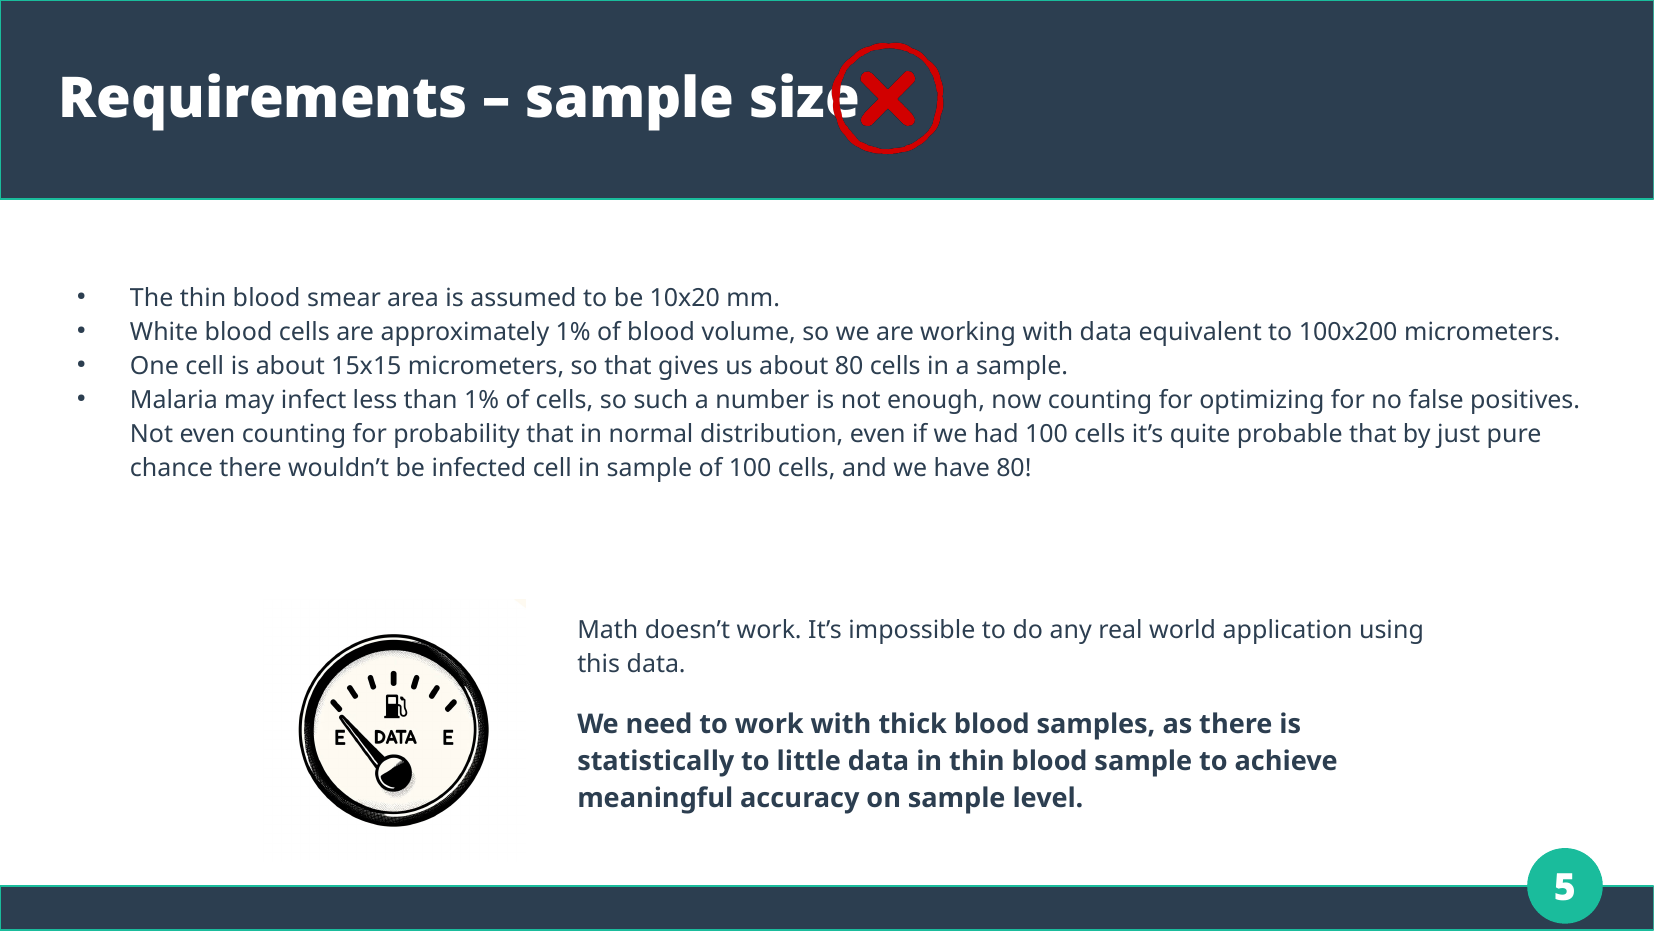

# Requirements – sample size
The thin blood smear area is assumed to be 10x20 mm.
White blood cells are approximately 1% of blood volume, so we are working with data equivalent to 100x200 micrometers.
One cell is about 15x15 micrometers, so that gives us about 80 cells in a sample.
Malaria may infect less than 1% of cells, so such a number is not enough, now counting for optimizing for no false positives. Not even counting for probability that in normal distribution, even if we had 100 cells it’s quite probable that by just pure chance there wouldn’t be infected cell in sample of 100 cells, and we have 80!
Math doesn’t work. It’s impossible to do any real world application using this data.
We need to work with thick blood samples, as there is statistically to little data in thin blood sample to achieve meaningful accuracy on sample level.
5